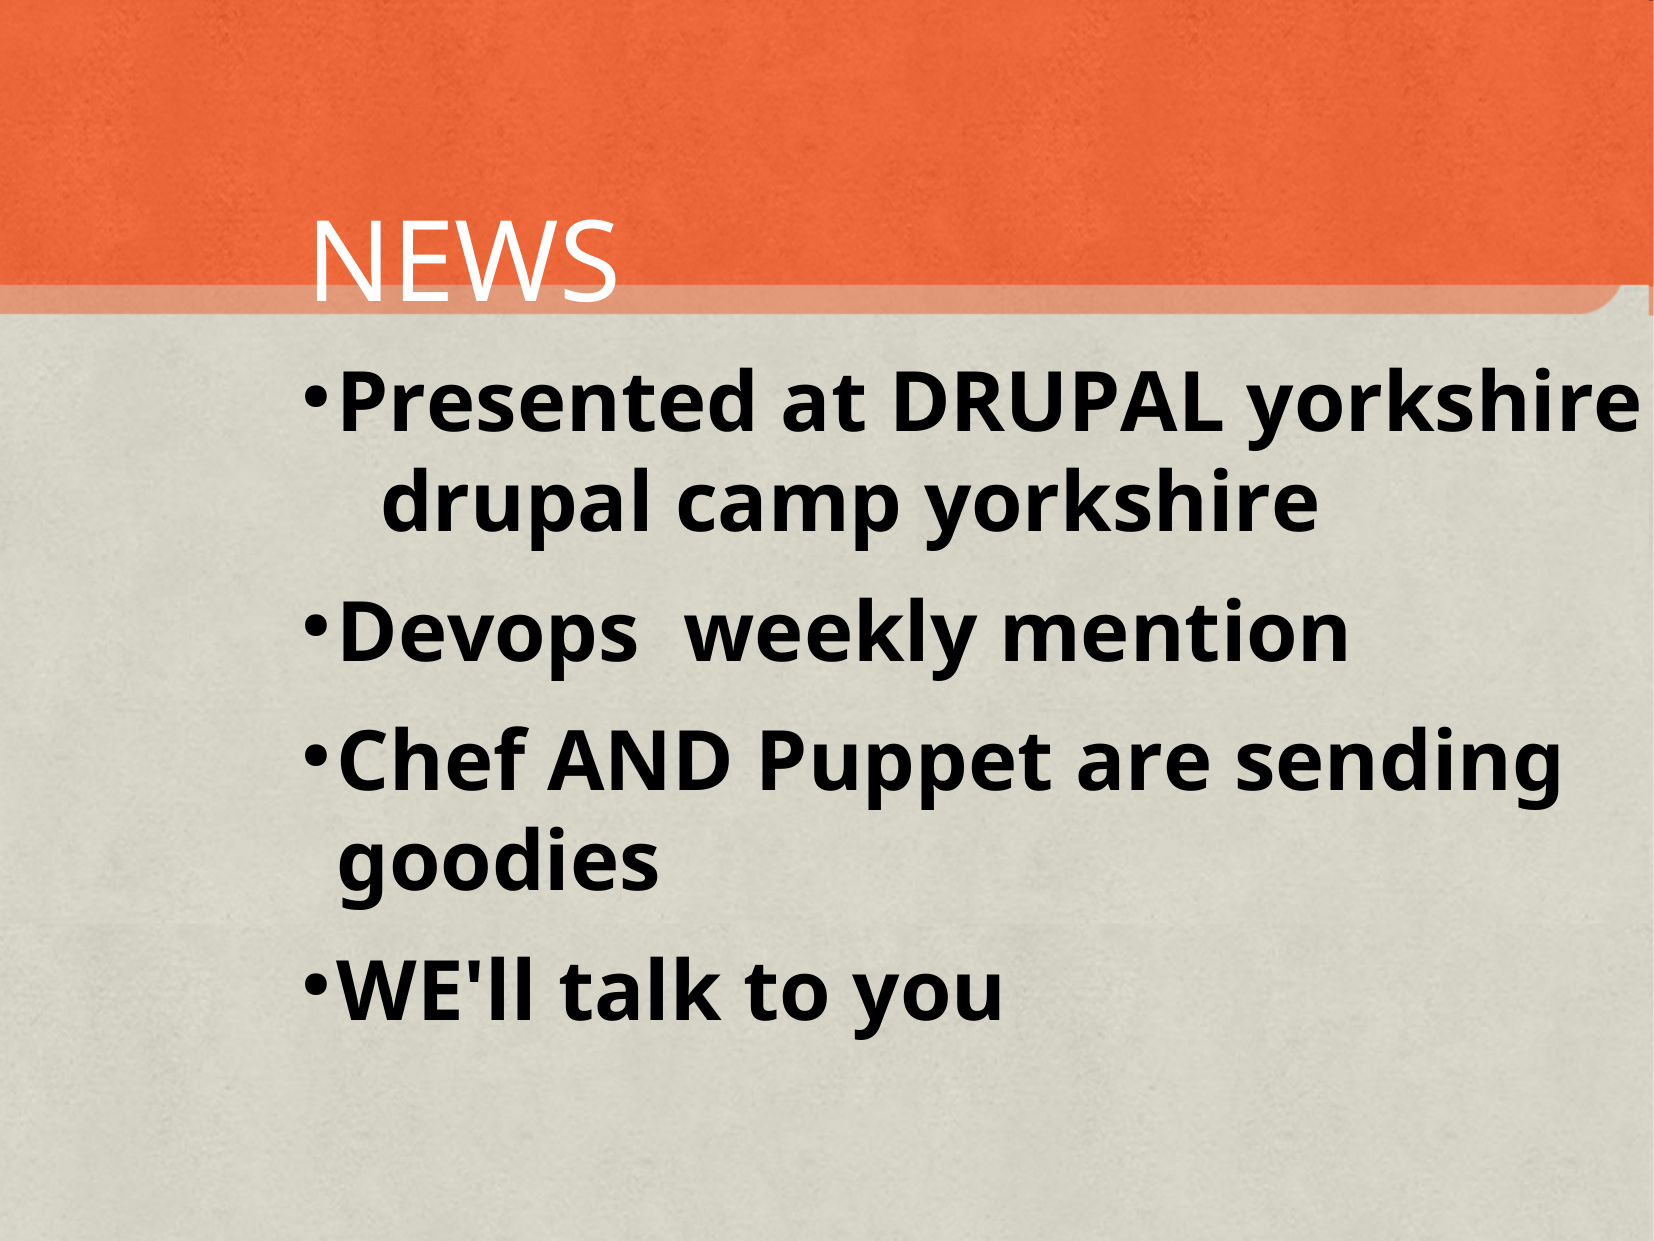

# NEWS
Presented at DRUPAL yorkshire
 drupal camp yorkshire
Devops weekly mention
Chef AND Puppet are sending goodies
WE'll talk to you